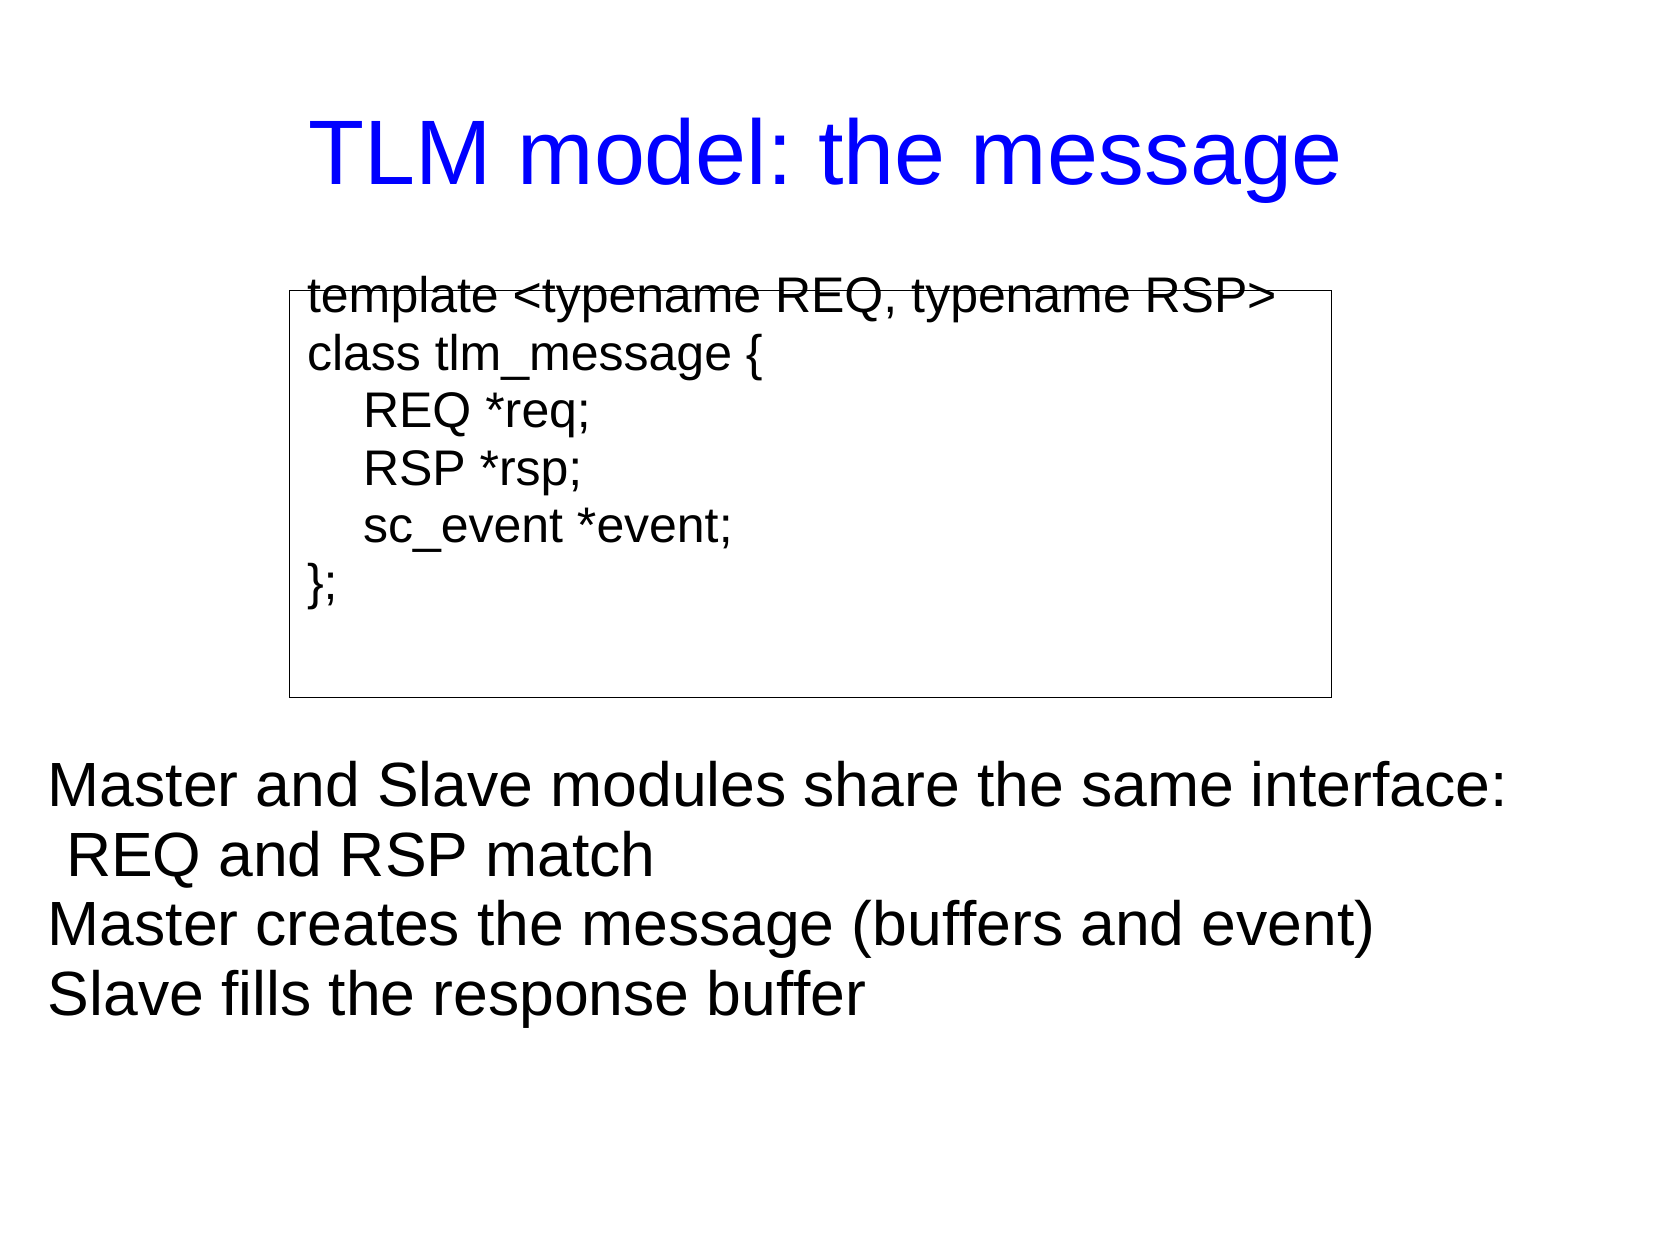

TLM model: the message
# template <typename REQ, typename RSP>
class tlm_message {
 REQ *req;
 RSP *rsp;
 sc_event *event;
};
 Master and Slave modules share the same interface:
REQ and RSP match
 Master creates the message (buffers and event)
 Slave fills the response buffer